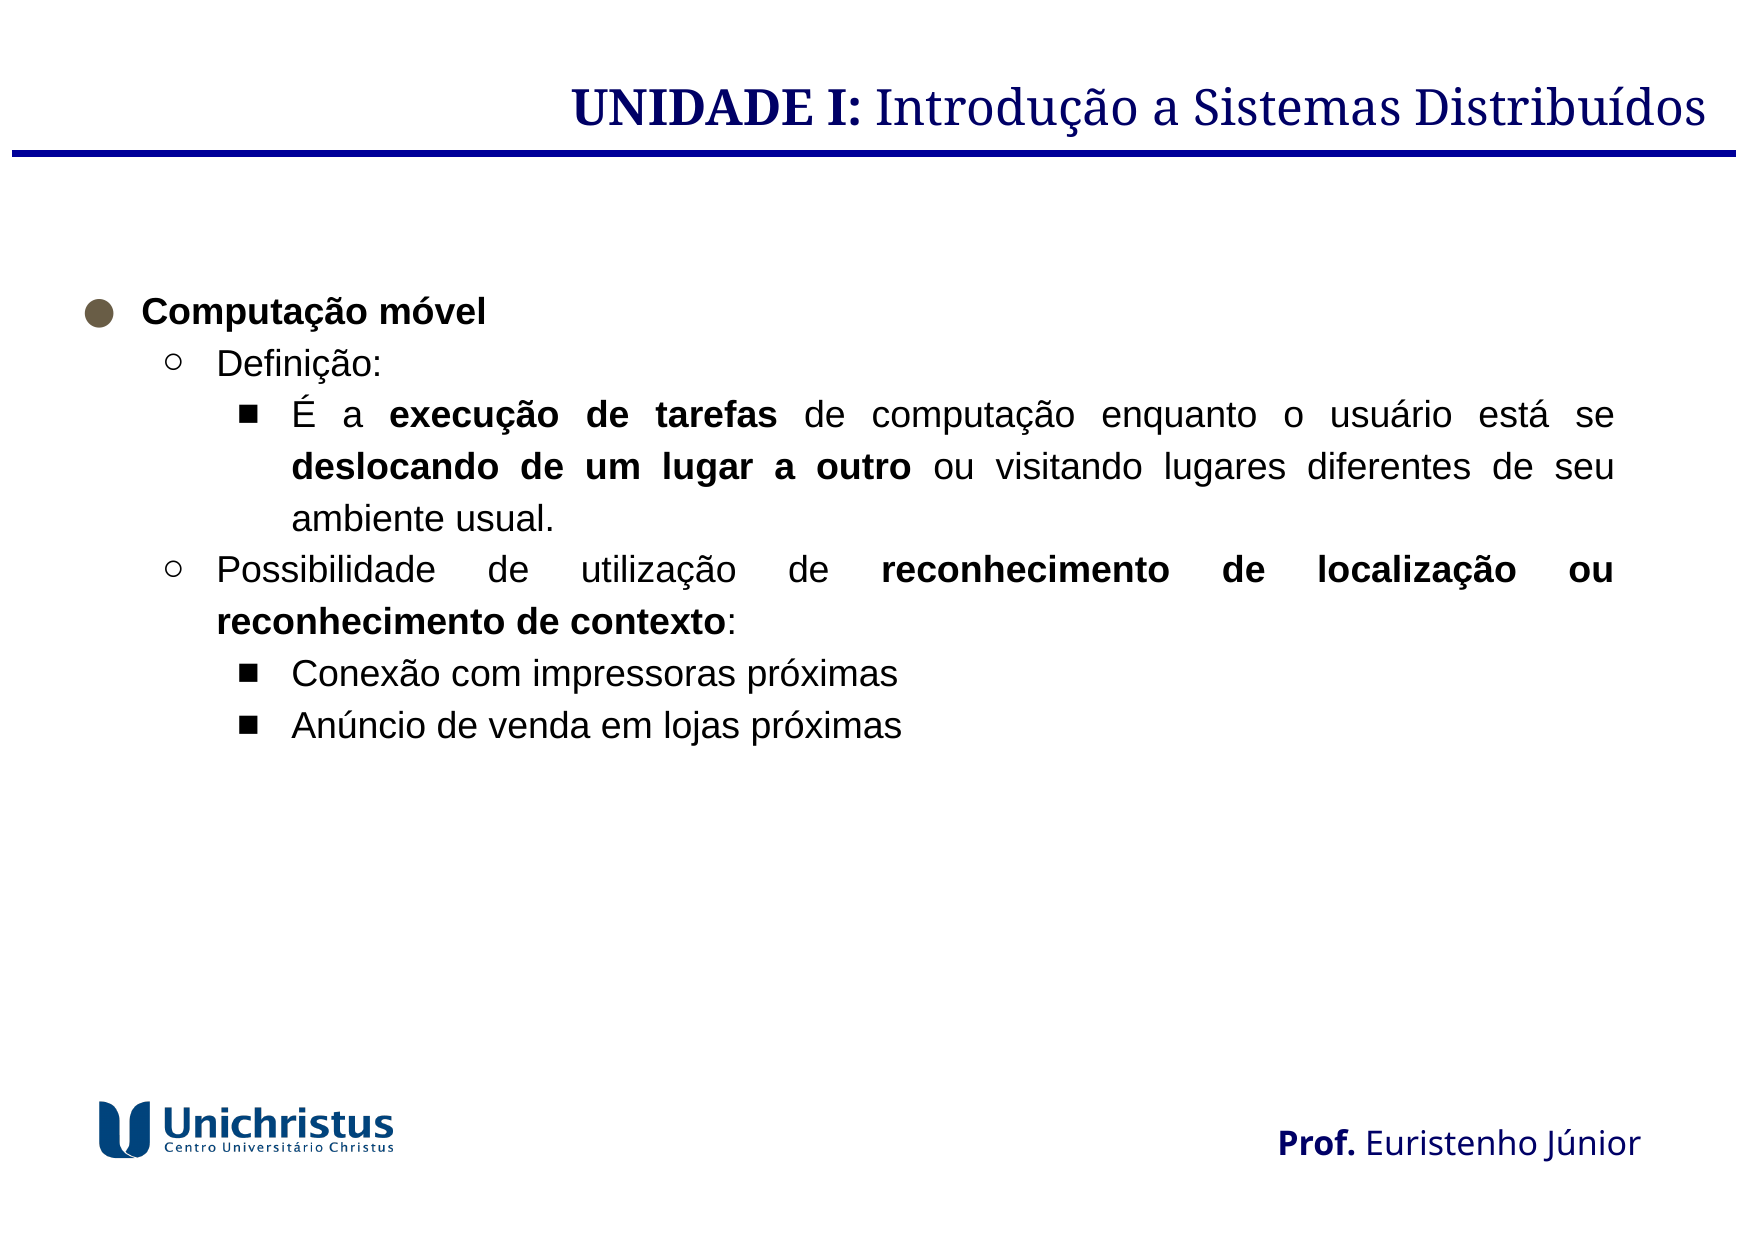

UNIDADE I: Introdução a Sistemas Distribuídos
Computação móvel
Definição:
É a execução de tarefas de computação enquanto o usuário está se deslocando de um lugar a outro ou visitando lugares diferentes de seu ambiente usual.
Possibilidade de utilização de reconhecimento de localização ou reconhecimento de contexto:
Conexão com impressoras próximas
Anúncio de venda em lojas próximas
Prof. Euristenho Júnior